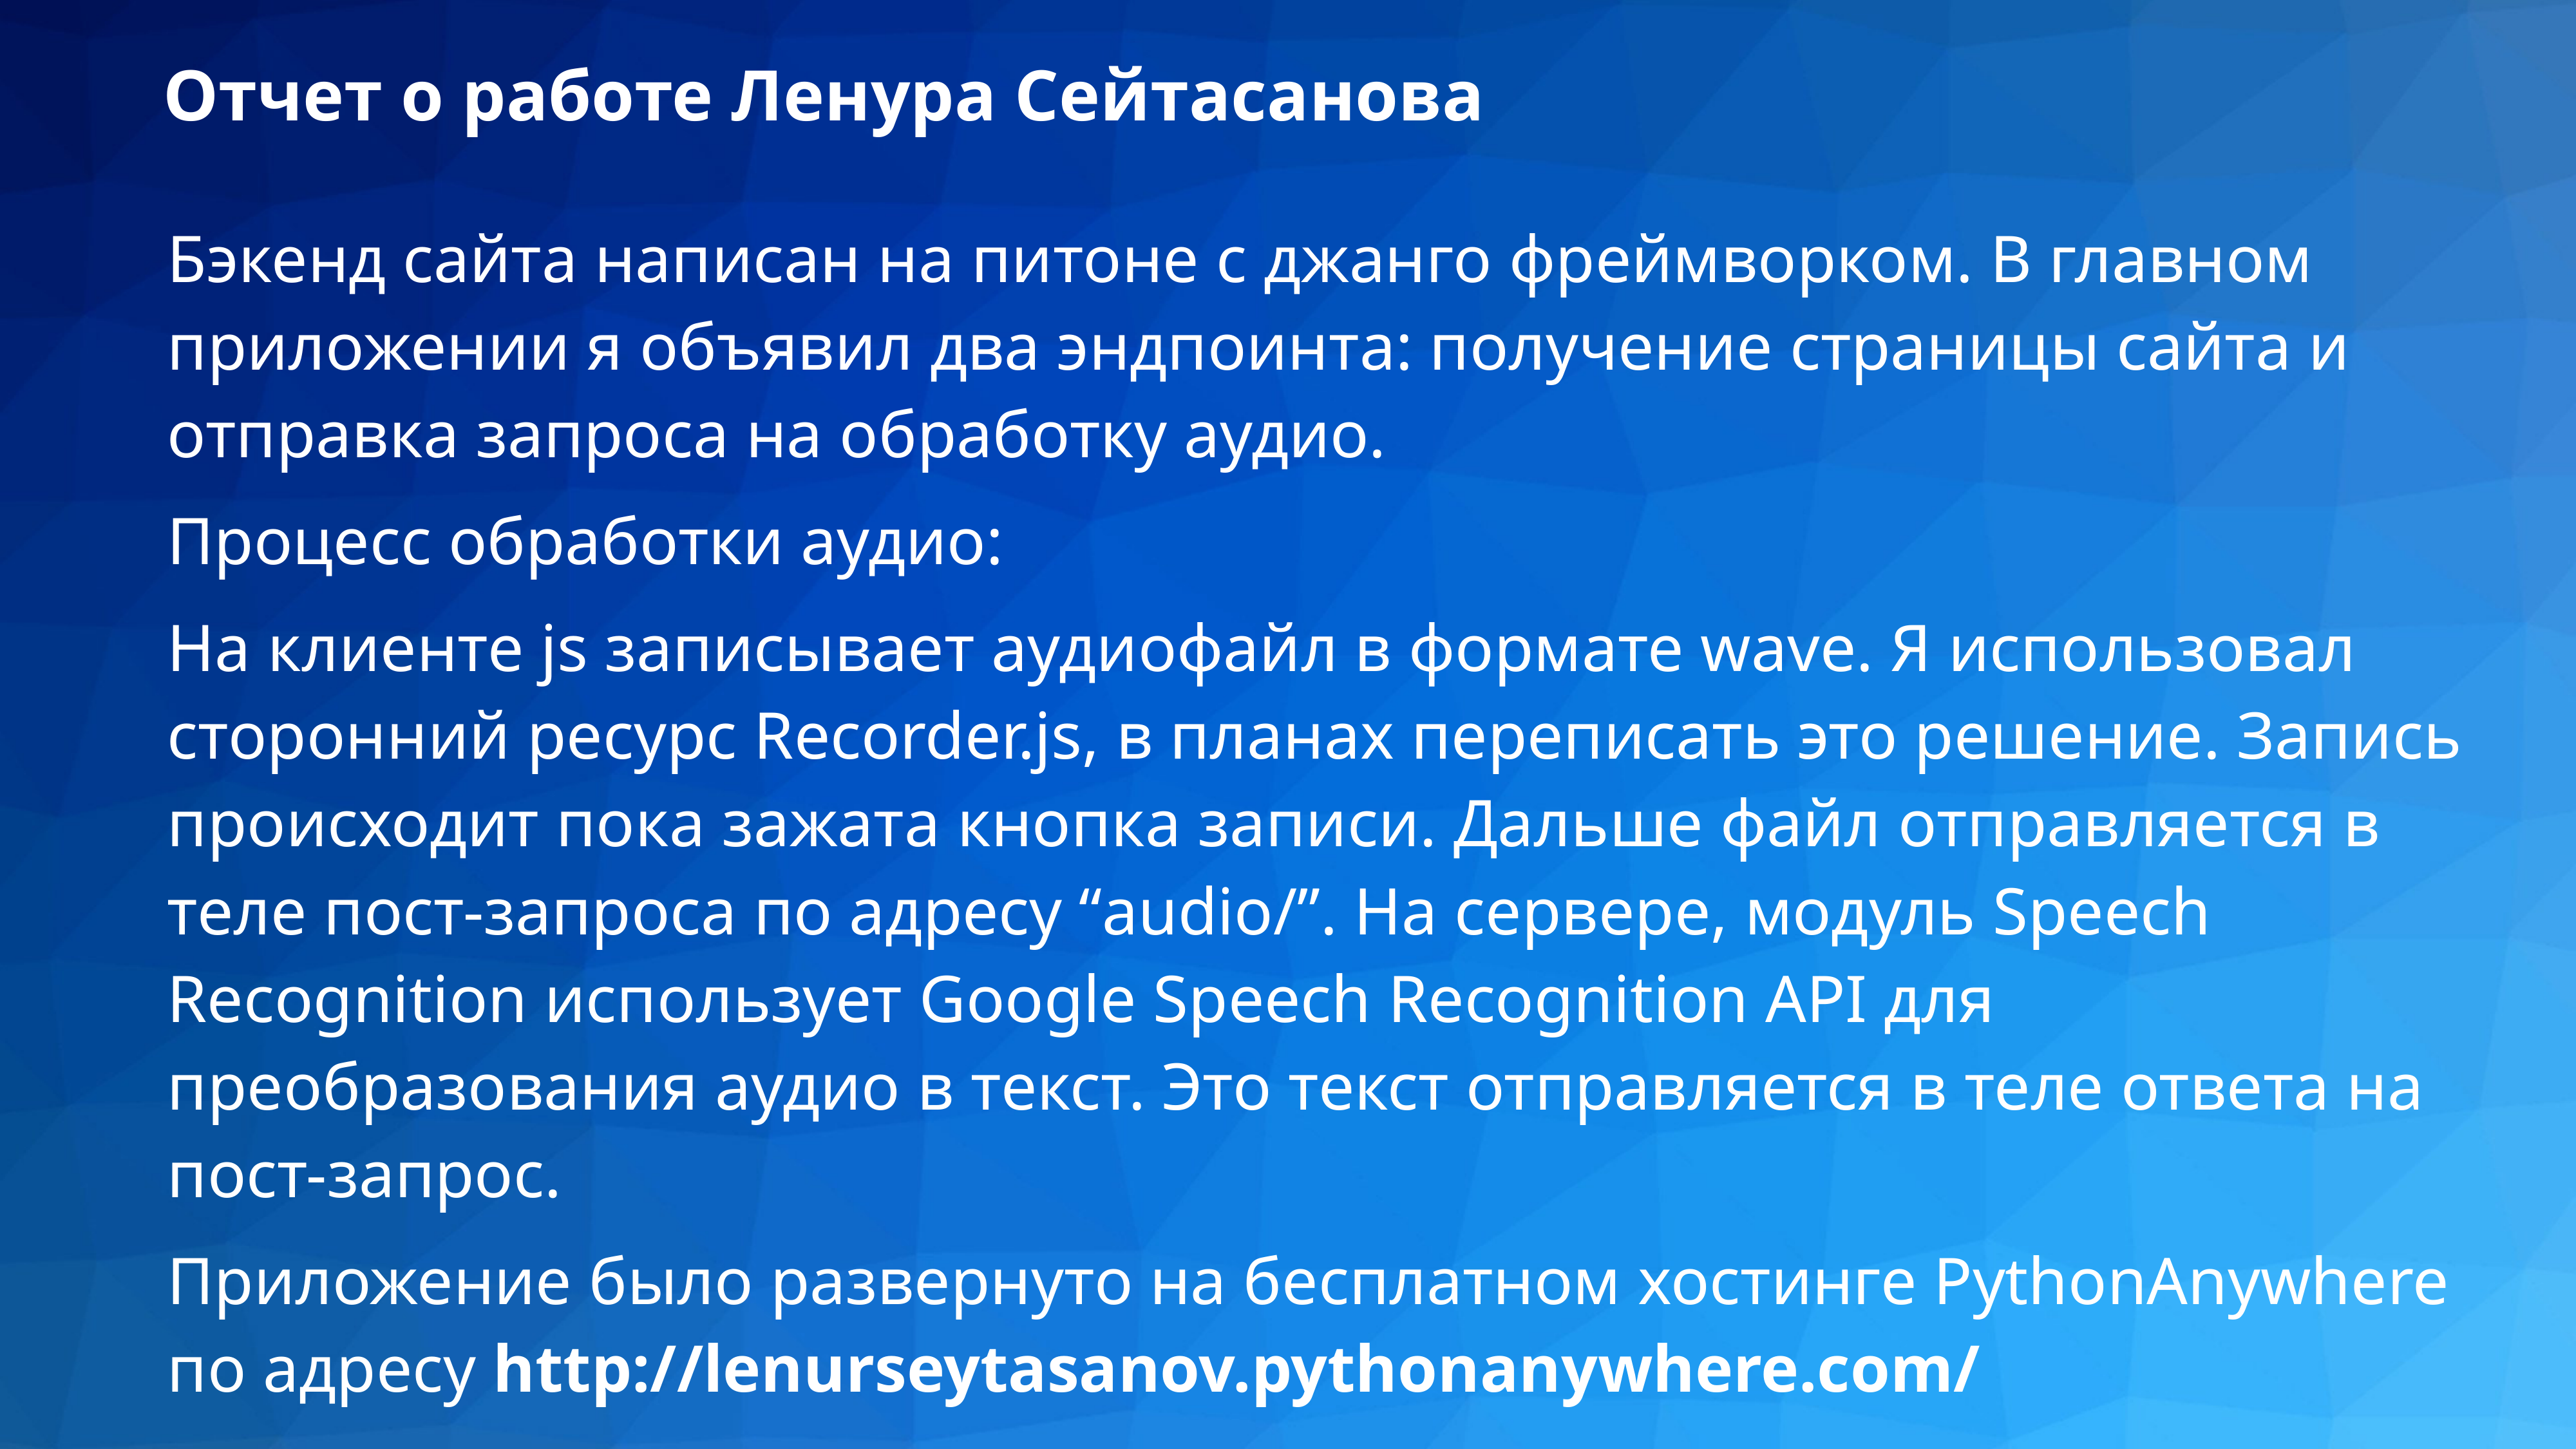

# Отчет о работе Ленура Сейтасанова
Бэкенд сайта написан на питоне с джанго фреймворком. В главном приложении я объявил два эндпоинта: получение страницы сайта и отправка запроса на обработку аудио.
Процесс обработки аудио:
На клиенте js записывает аудиофайл в формате wave. Я использовал сторонний ресурс Recorder.js, в планах переписать это решение. Запись происходит пока зажата кнопка записи. Дальше файл отправляется в теле пост-запроса по адресу “audio/”. На сервере, модуль Speech Recognition использует Google Speech Recognition API для преобразования аудио в текст. Это текст отправляется в теле ответа на пост-запрос.
Приложение было развернуто на бесплатном хостинге PythonAnywhere по адресу http://lenurseytasanov.pythonanywhere.com/
Также заведена страница команды на гитхабе и репозиторий проекта:
https://github.com/Minions-Urfu